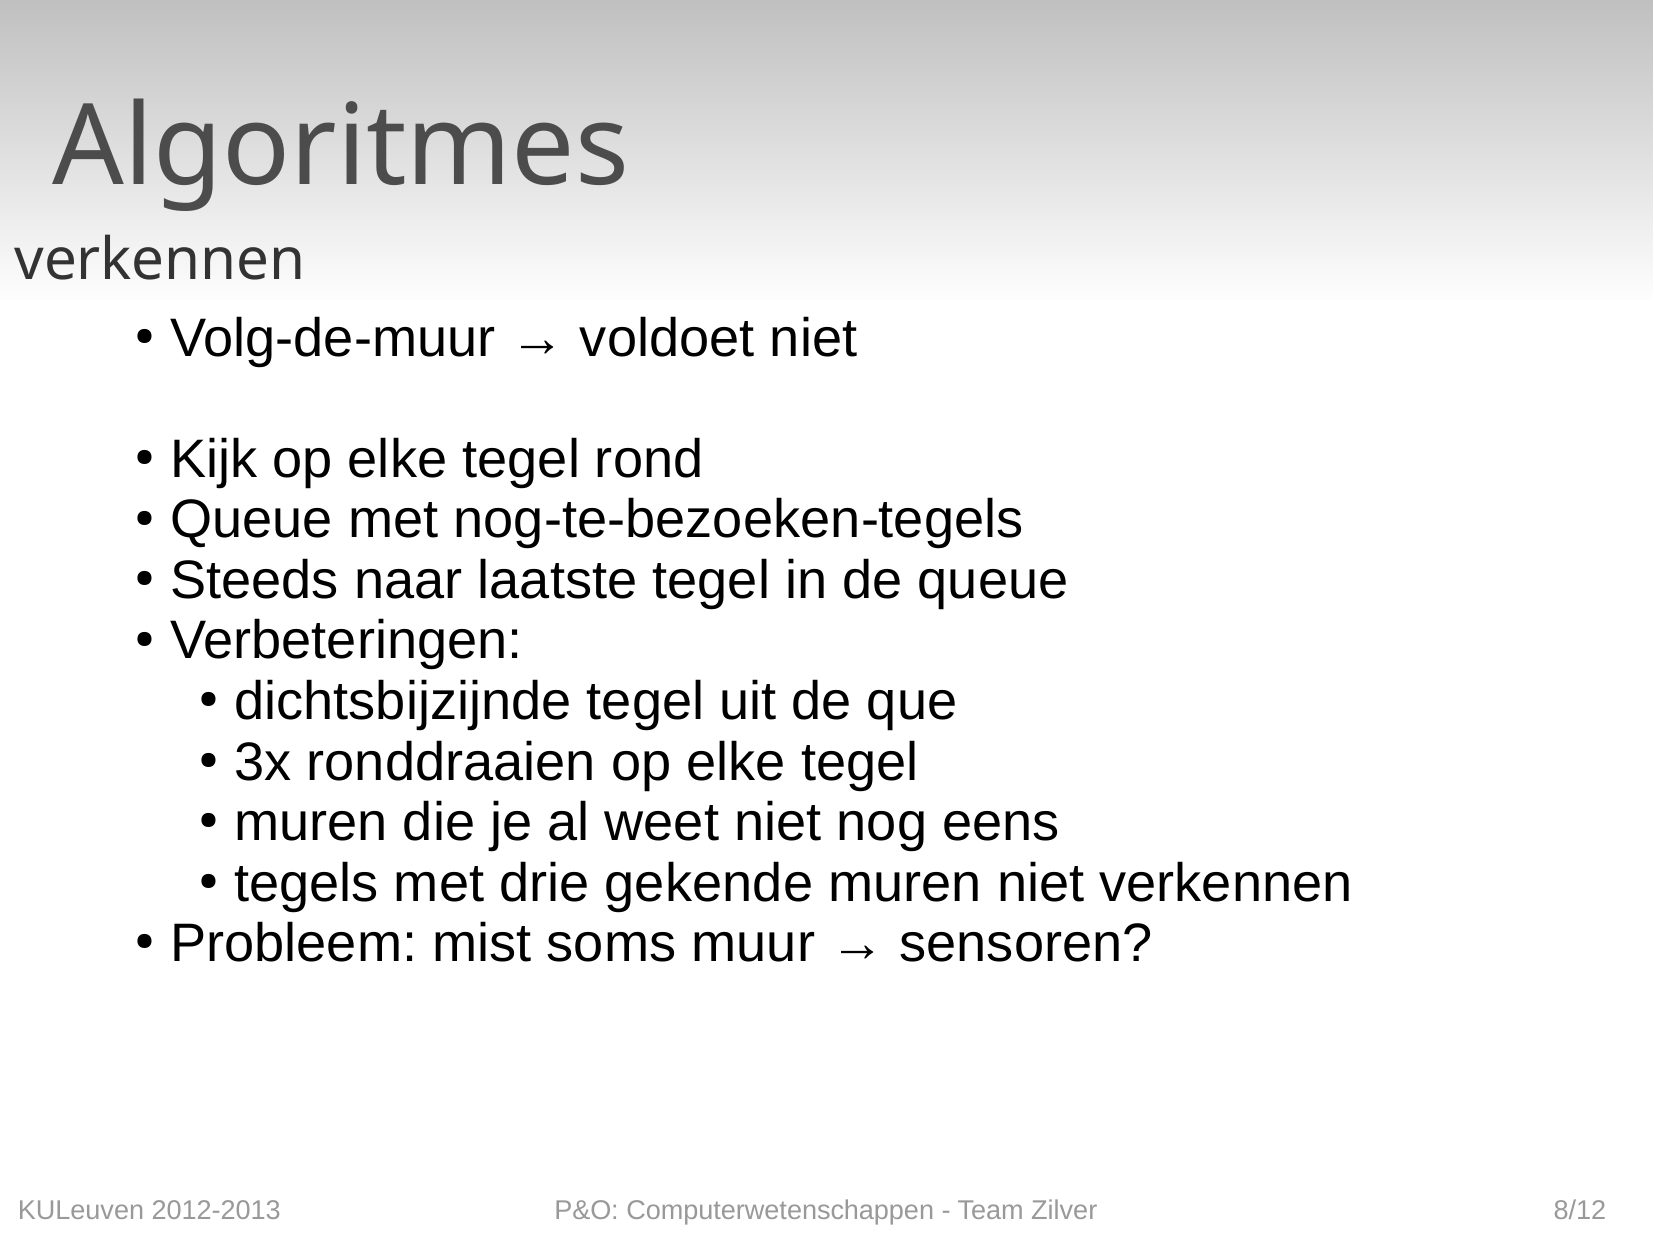

Algoritmes		verkennen
	Inhoud
Volg-de-muur → voldoet niet
Kijk op elke tegel rond
Queue met nog-te-bezoeken-tegels
Steeds naar laatste tegel in de queue
Verbeteringen:
dichtsbijzijnde tegel uit de que
3x ronddraaien op elke tegel
muren die je al weet niet nog eens
tegels met drie gekende muren niet verkennen
Probleem: mist soms muur → sensoren?
KULeuven 2012-2013	P&O: Computerwetenschappen - Team Zilver /12